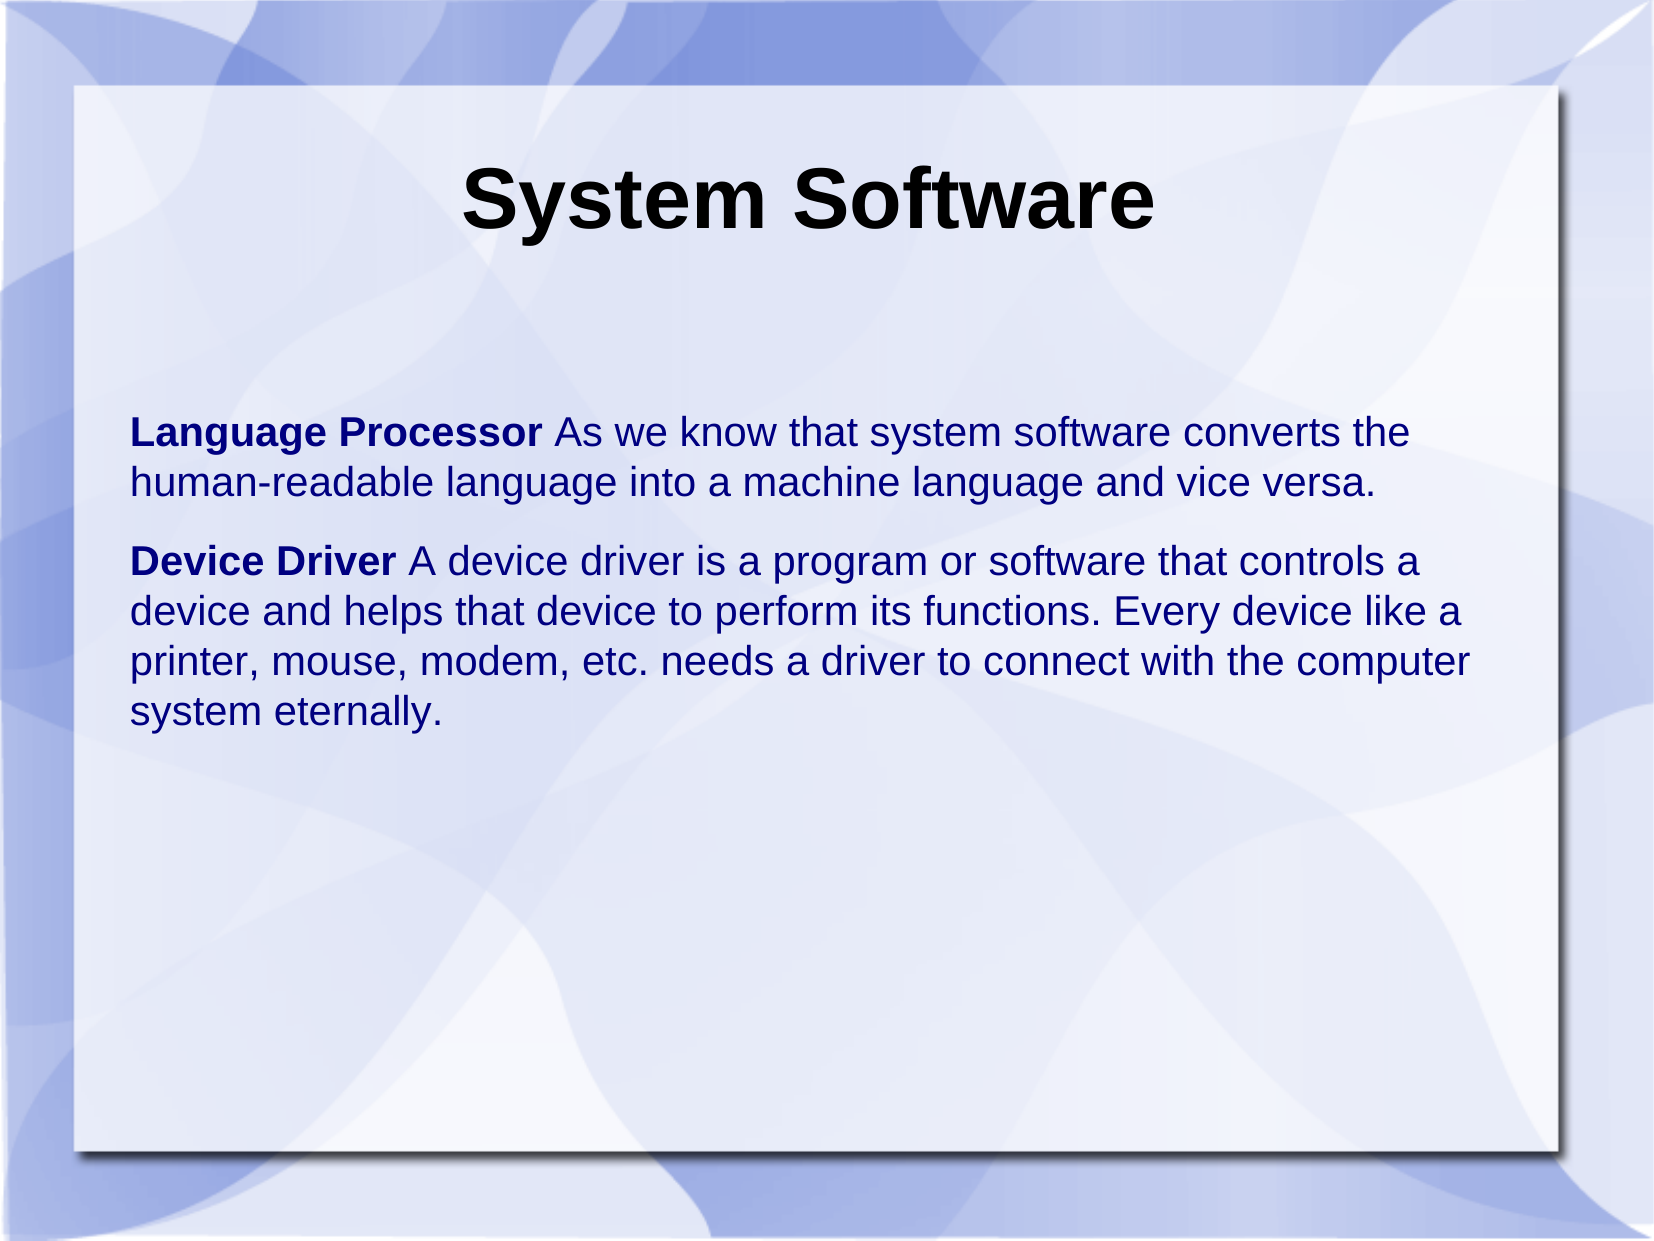

# System Software
Language Processor As we know that system software converts the human-readable language into a machine language and vice versa.
Device Driver A device driver is a program or software that controls a device and helps that device to perform its functions. Every device like a printer, mouse, modem, etc. needs a driver to connect with the computer system eternally.